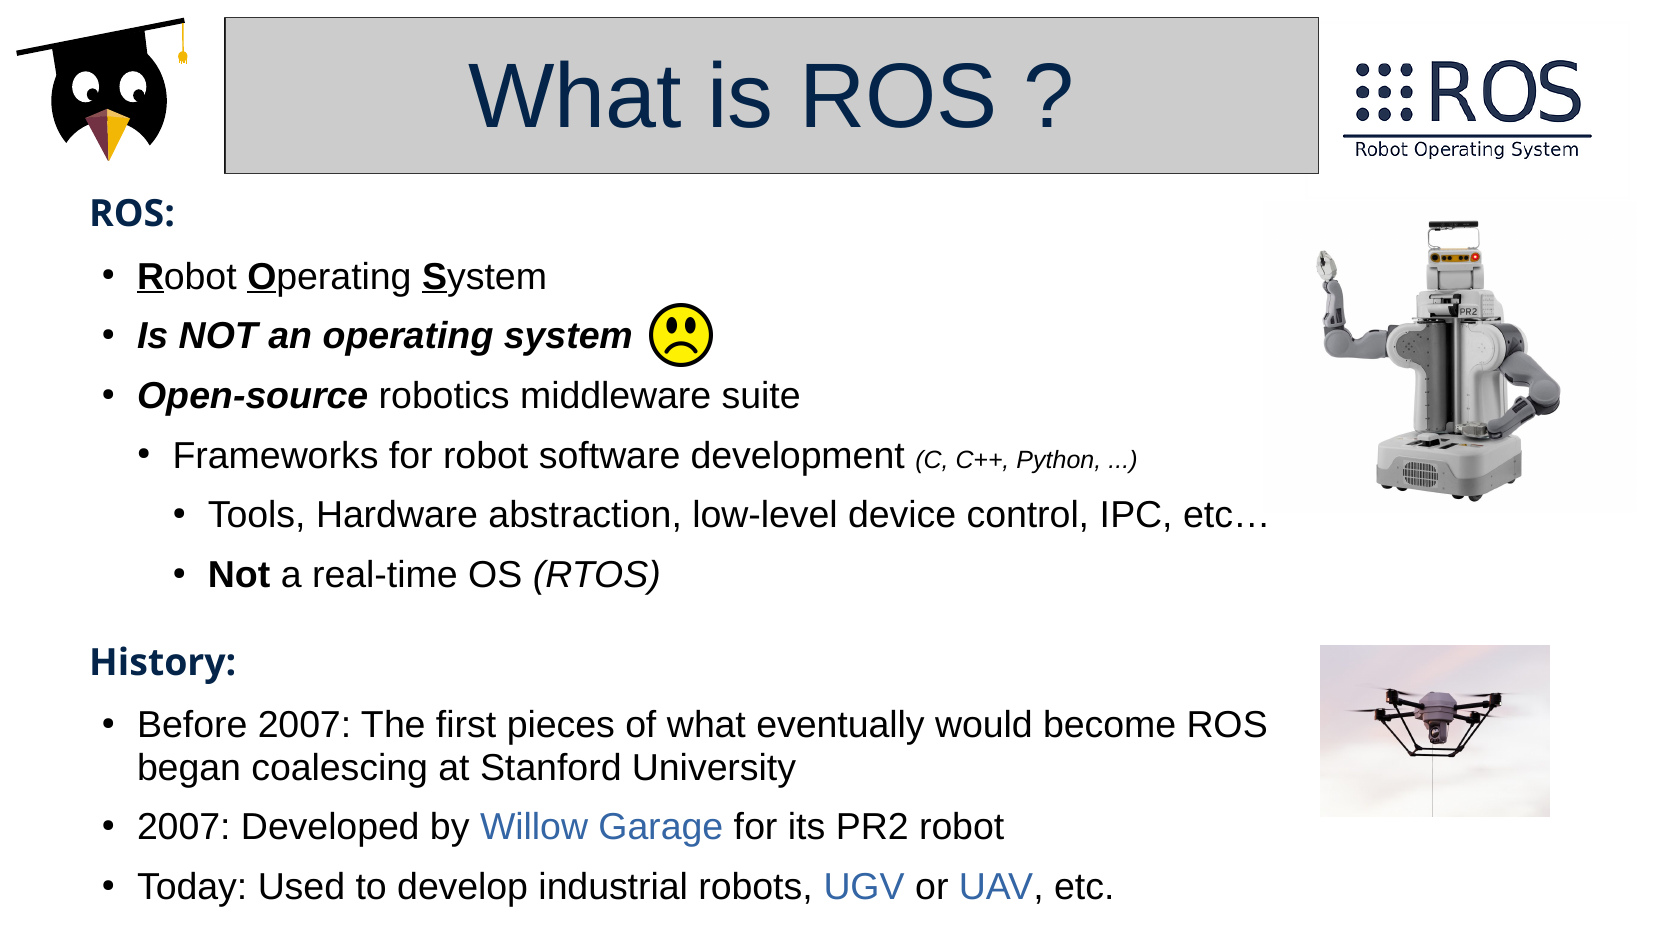

# What is ROS ?
ROS:
Robot Operating System
Is NOT an operating system
Open-source robotics middleware suite
Frameworks for robot software development (C, C++, Python, ...)
Tools, Hardware abstraction, low-level device control, IPC, etc…
Not a real-time OS (RTOS)
History:
Before 2007: The first pieces of what eventually would become ROS began coalescing at Stanford University
2007: Developed by Willow Garage for its PR2 robot
Today: Used to develop industrial robots, UGV or UAV, etc.